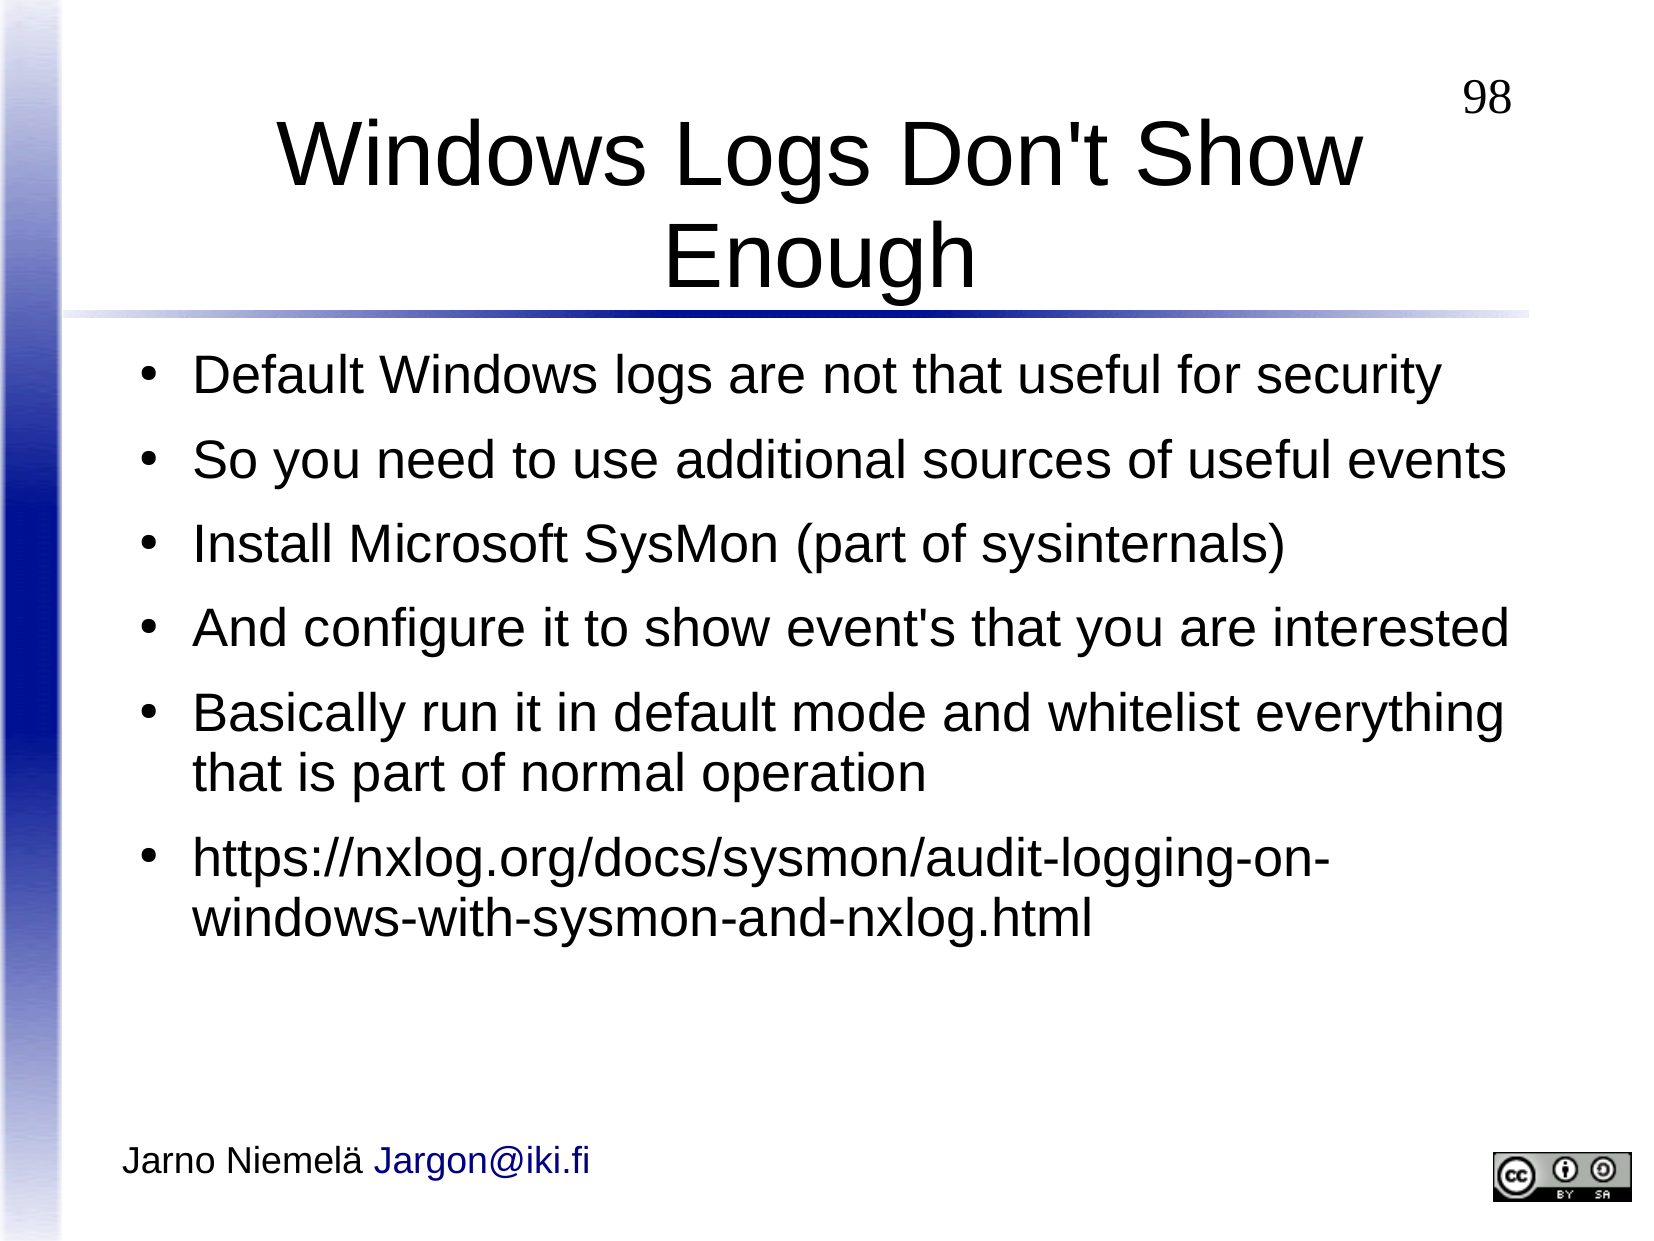

# Windows Logs Don't Show Enough
Default Windows logs are not that useful for security
So you need to use additional sources of useful events
Install Microsoft SysMon (part of sysinternals)
And configure it to show event's that you are interested
Basically run it in default mode and whitelist everything that is part of normal operation
https://nxlog.org/docs/sysmon/audit-logging-on-windows-with-sysmon-and-nxlog.html